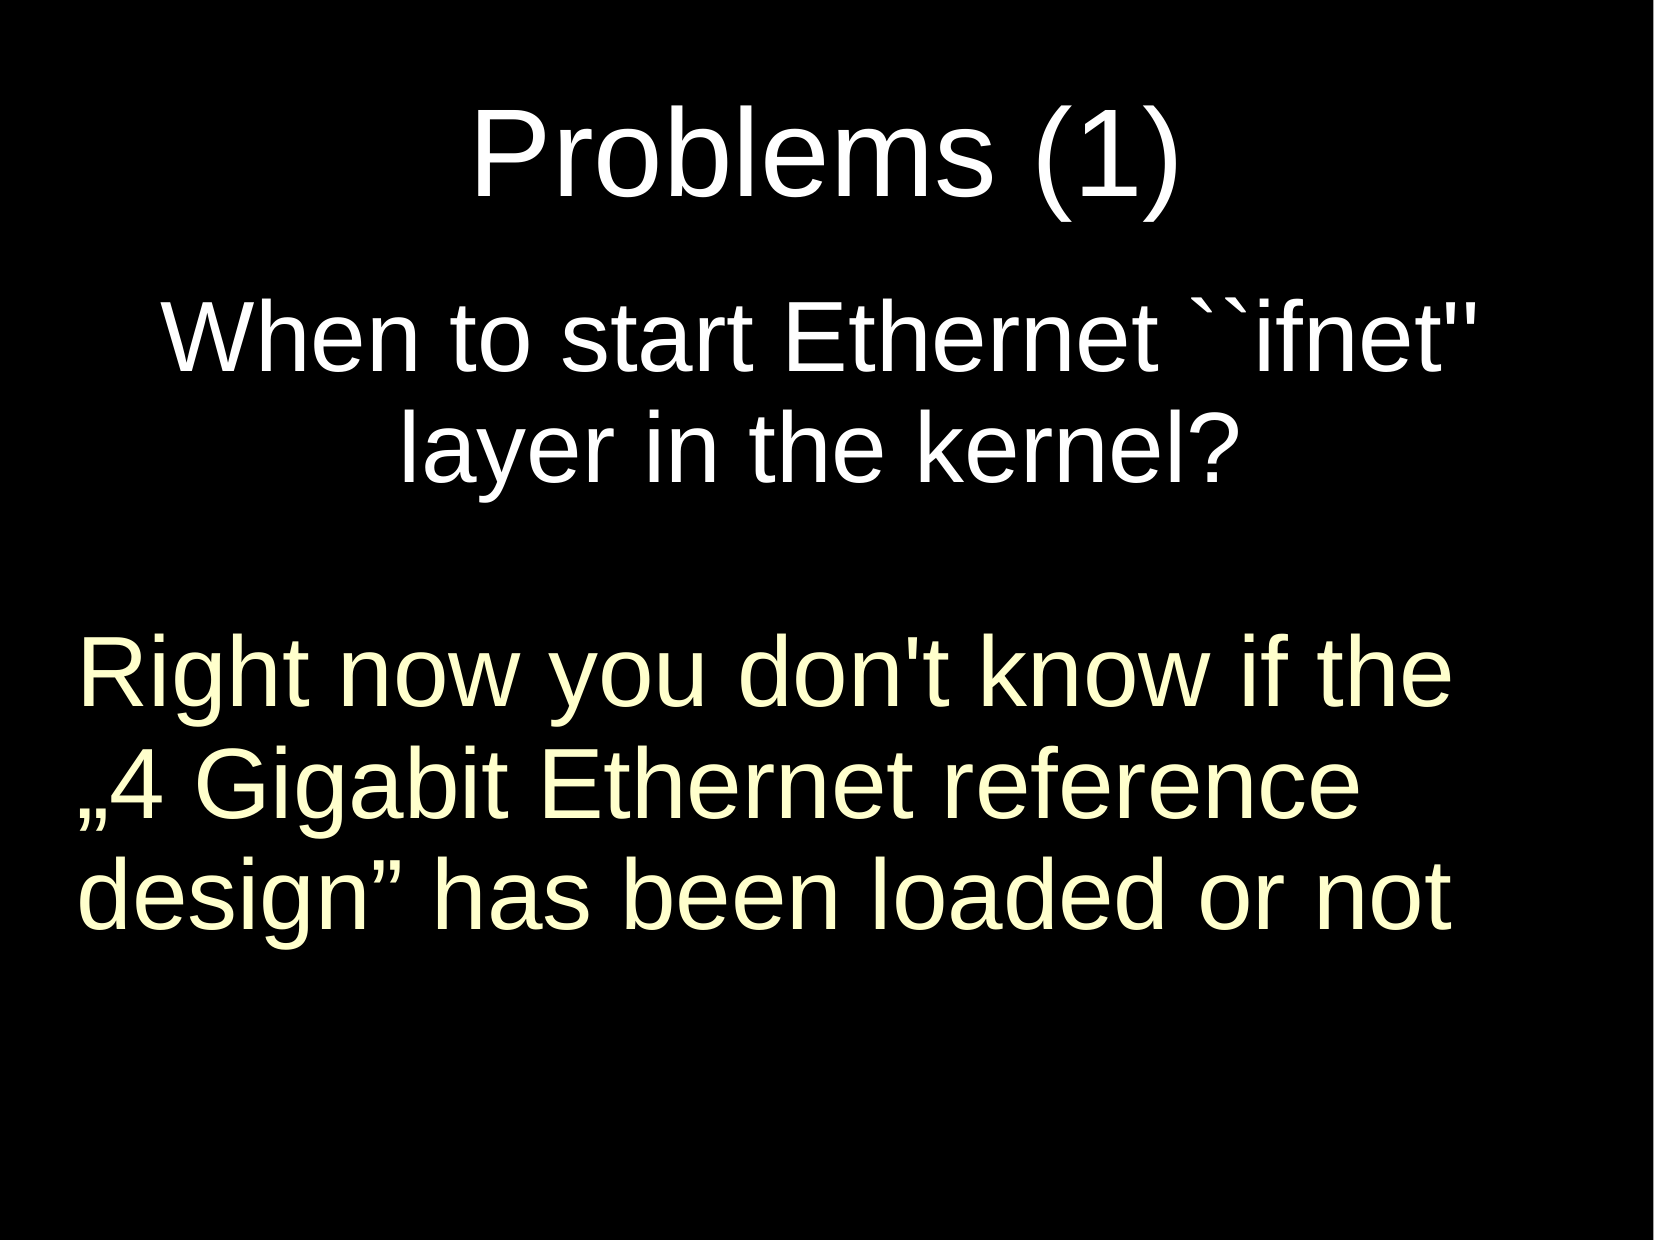

# Problems (1)
When to start Ethernet ``ifnet'' layer in the kernel?
Right now you don't know if the „4 Gigabit Ethernet reference design” has been loaded or not